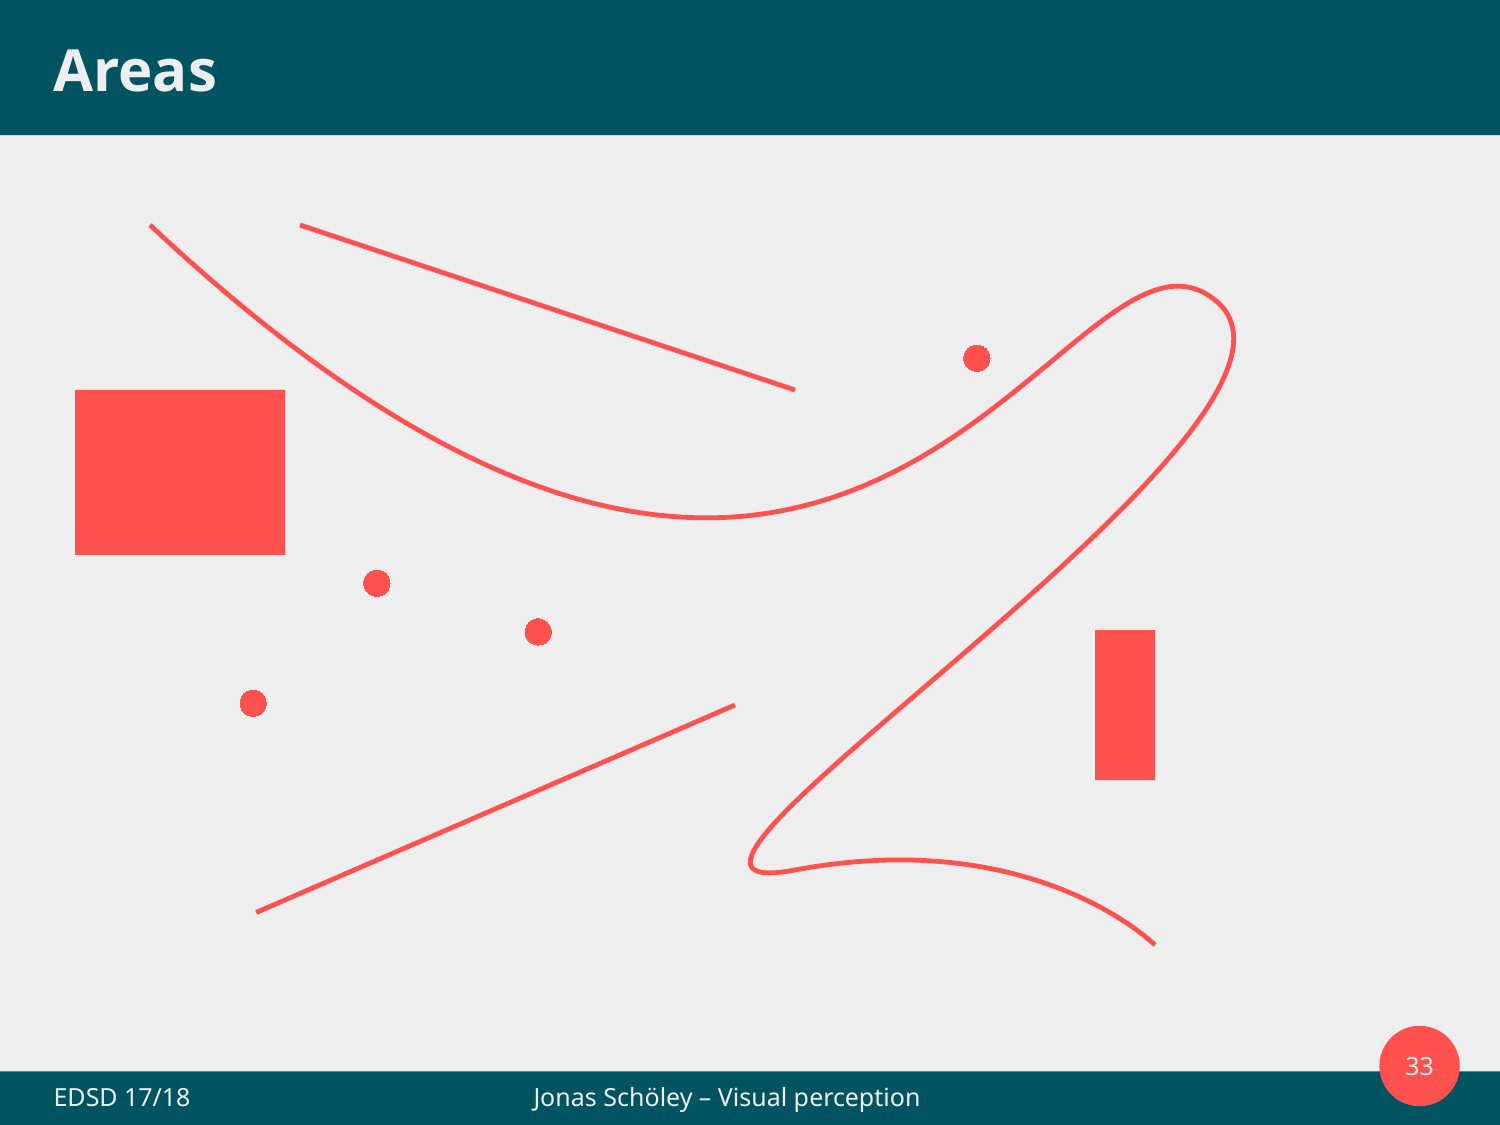

# Areas
33
EDSD 17/18
Jonas Schöley – Visual perception